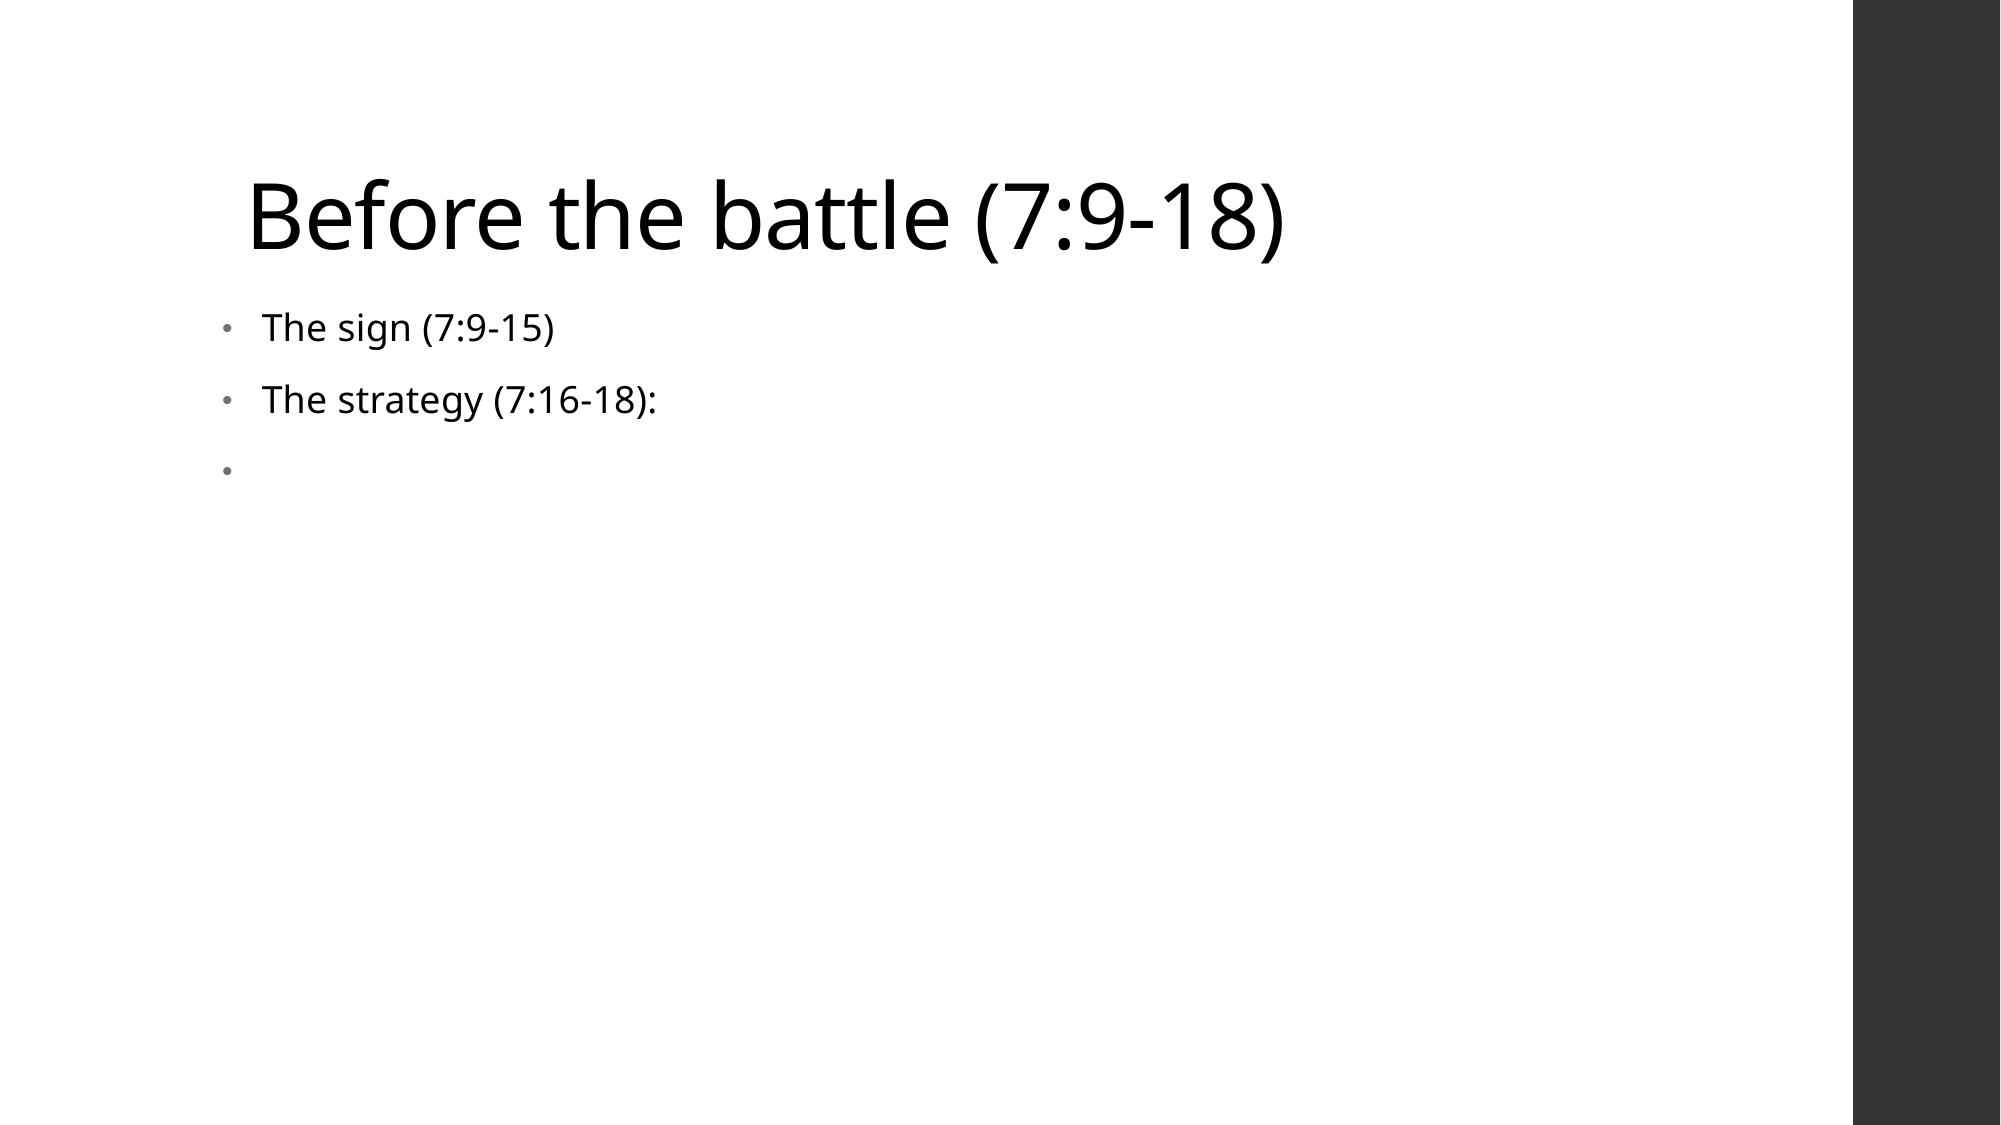

# Before the battle (7:9-18)
 The sign (7:9-15)
 The strategy (7:16-18):